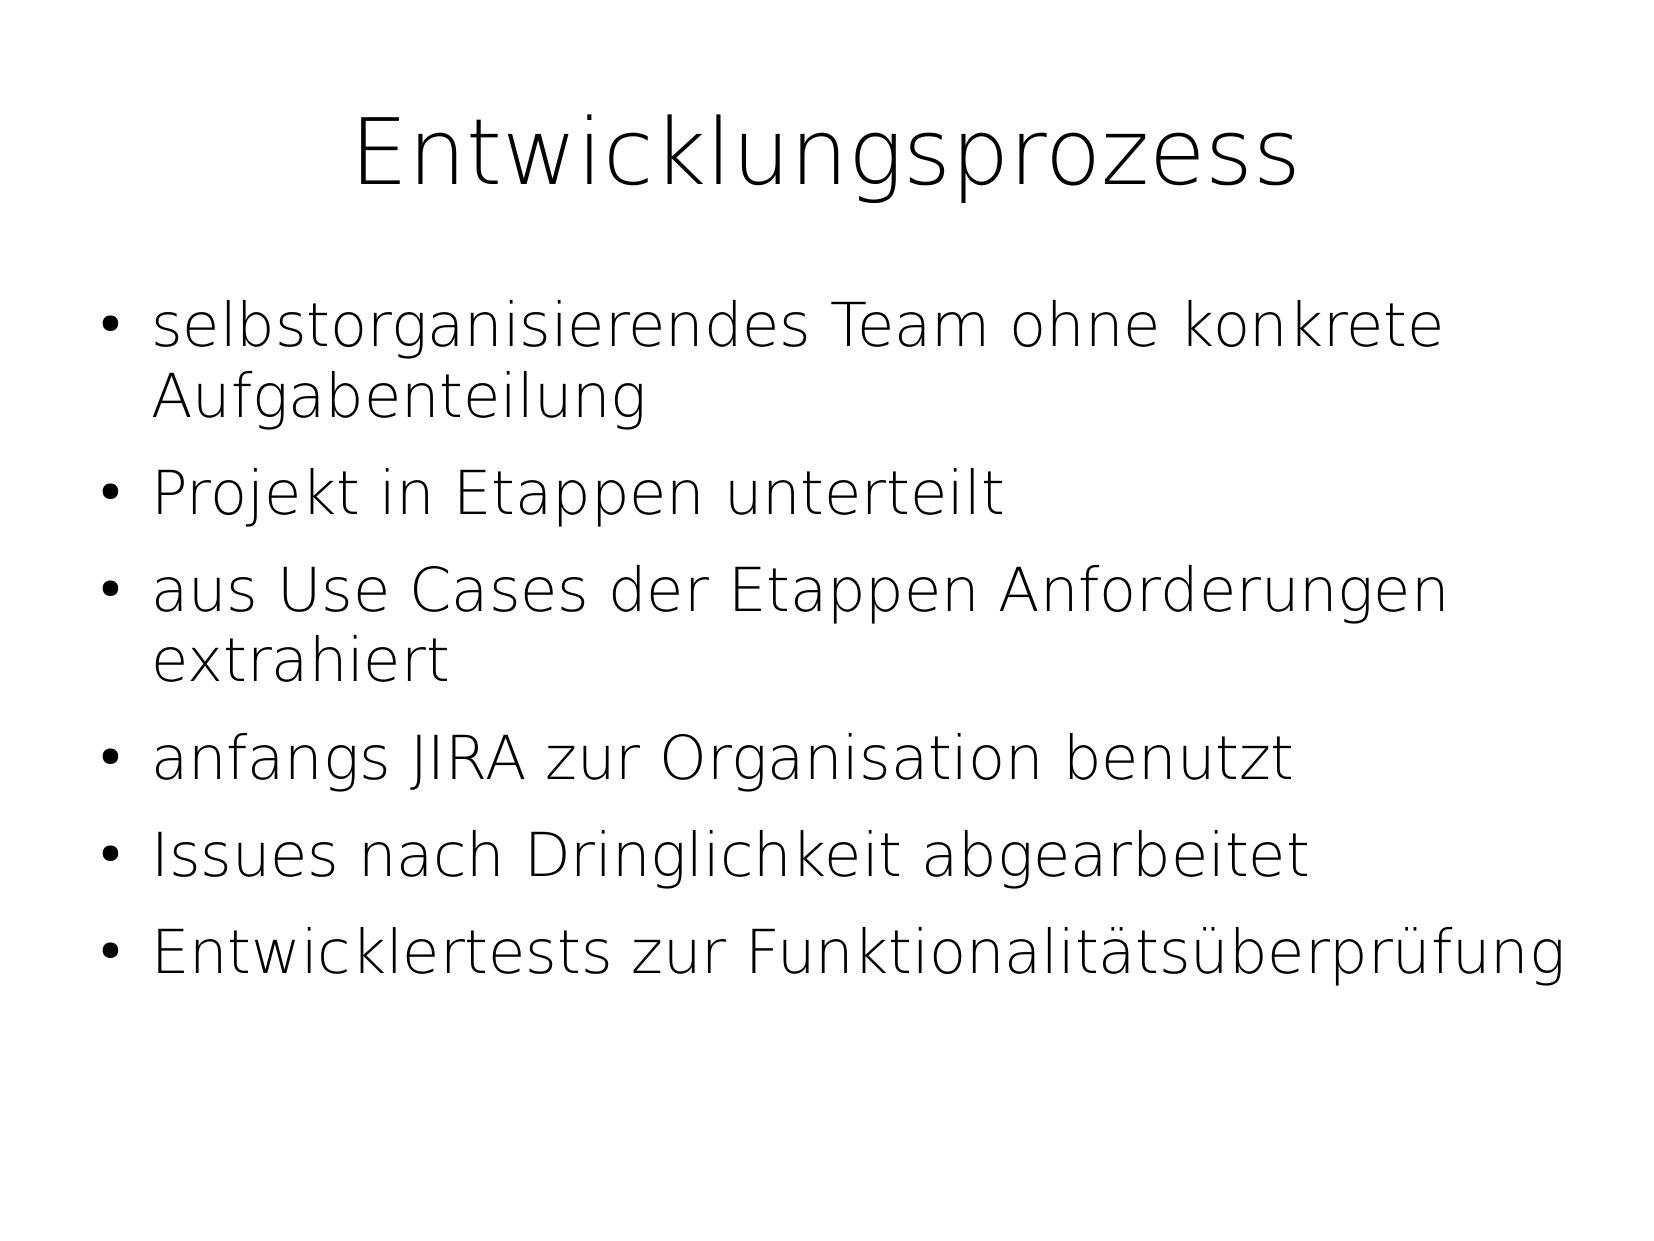

# Entwicklungsprozess
selbstorganisierendes Team ohne konkrete Aufgabenteilung
Projekt in Etappen unterteilt
aus Use Cases der Etappen Anforderungen extrahiert
anfangs JIRA zur Organisation benutzt
Issues nach Dringlichkeit abgearbeitet
Entwicklertests zur Funktionalitätsüberprüfung